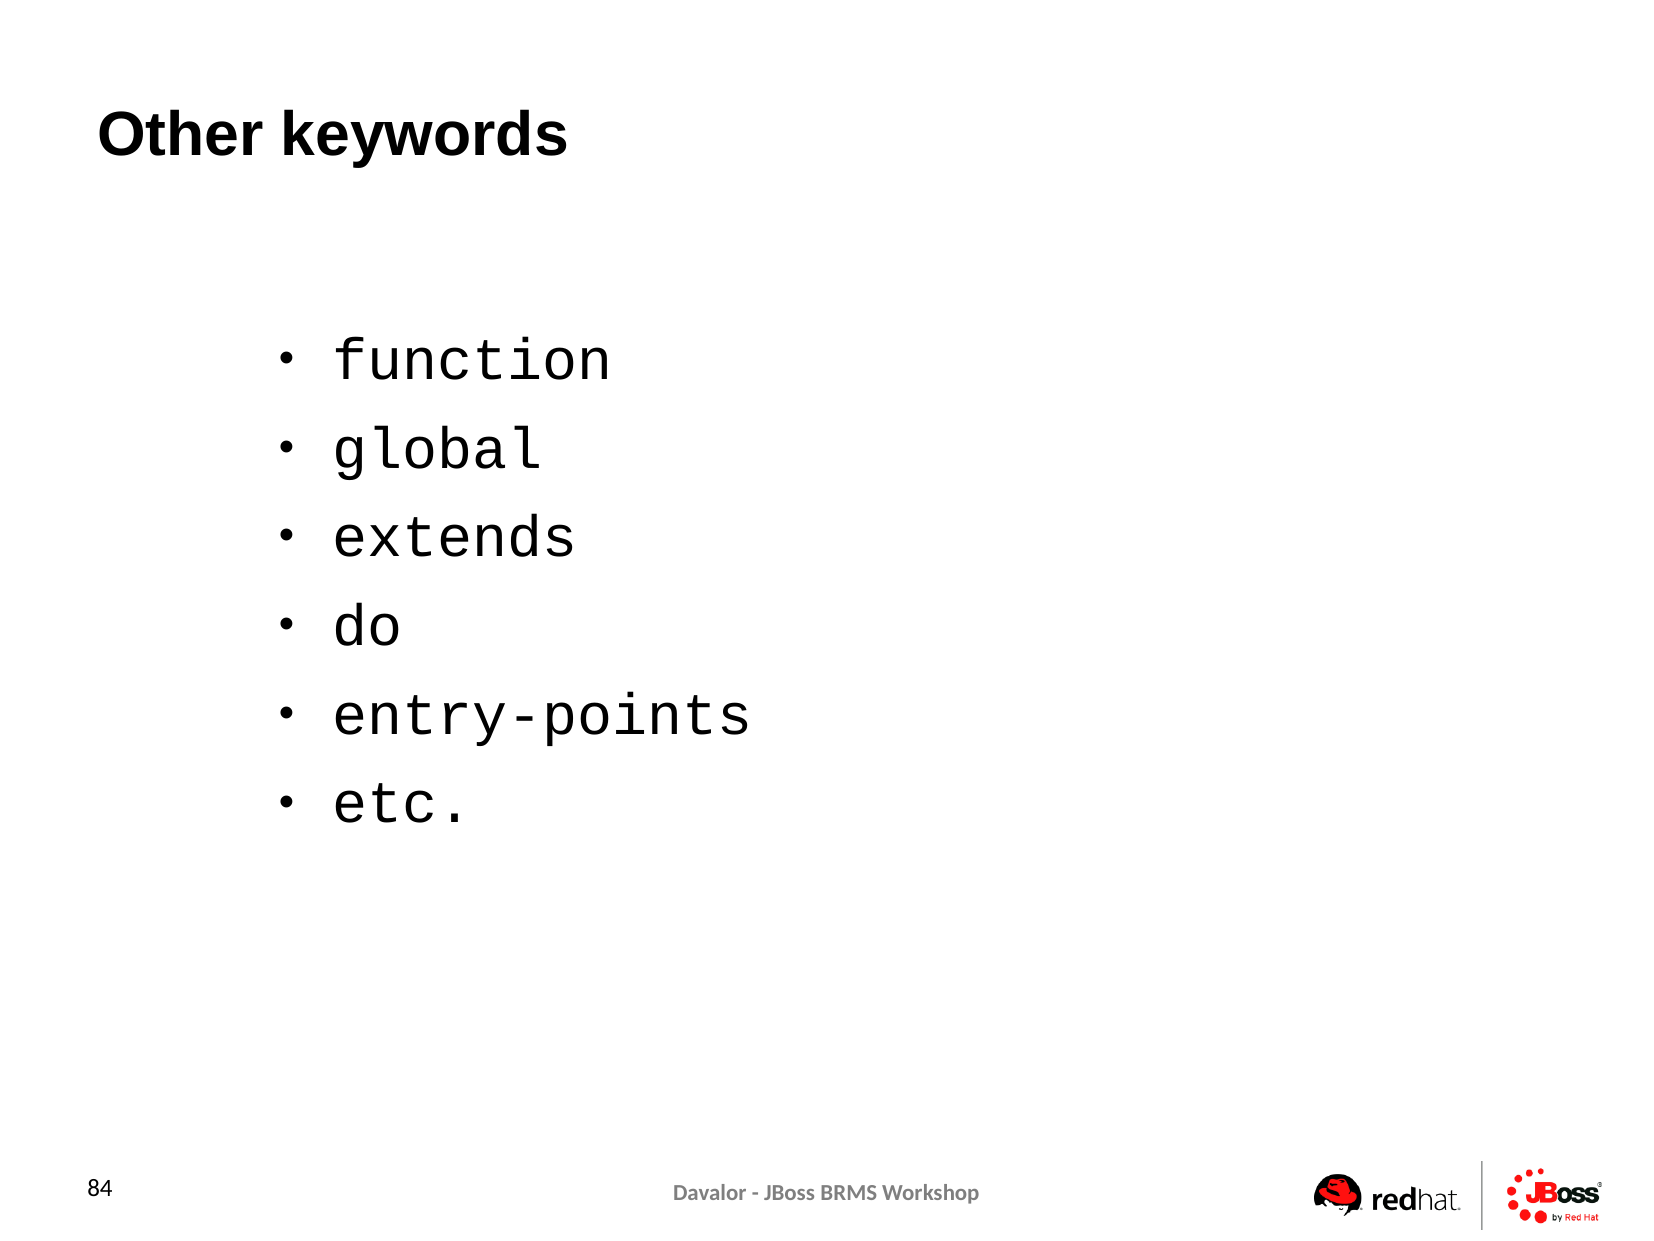

# Other keywords
function
global
extends
do
entry-points
etc.